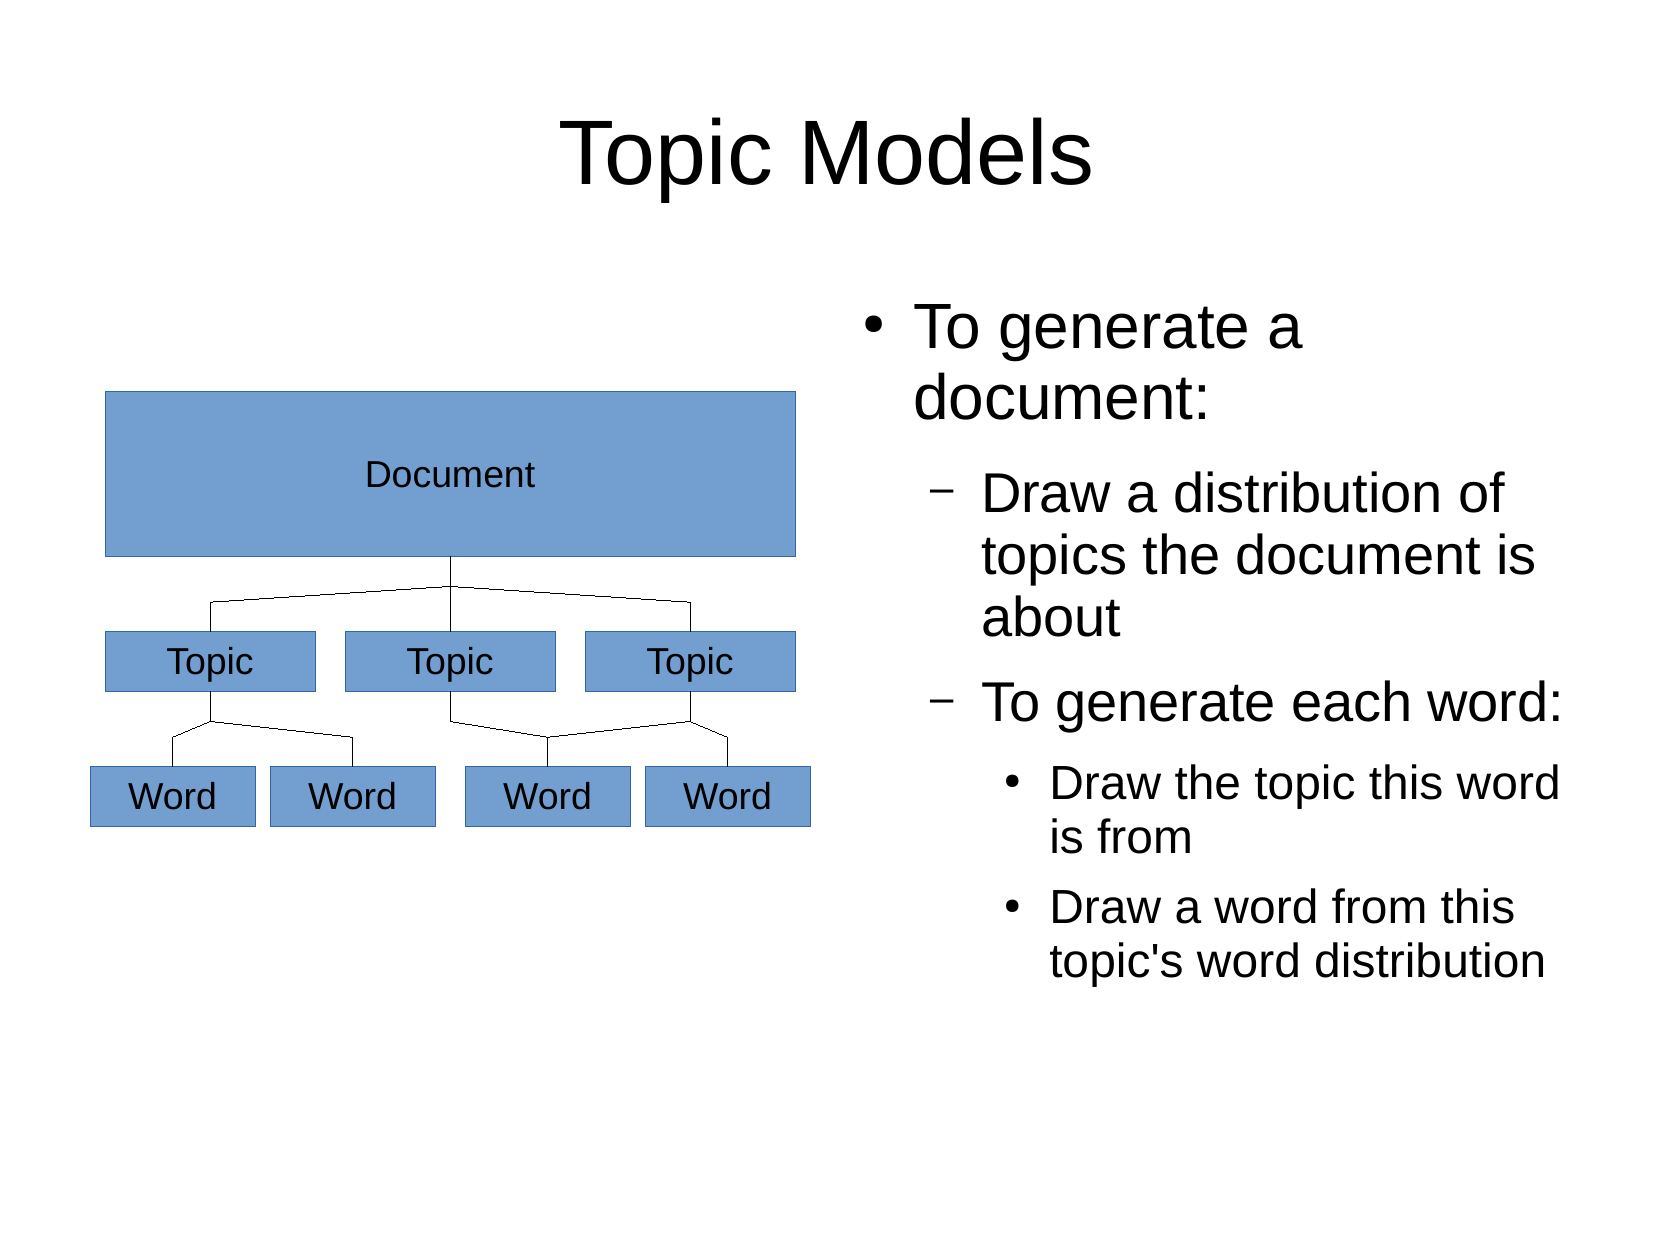

# Topic Models
To generate a document:
Draw a distribution of topics the document is about
To generate each word:
Draw the topic this word is from
Draw a word from this topic's word distribution
Document
Topic
Topic
Topic
Word
Word
Word
Word